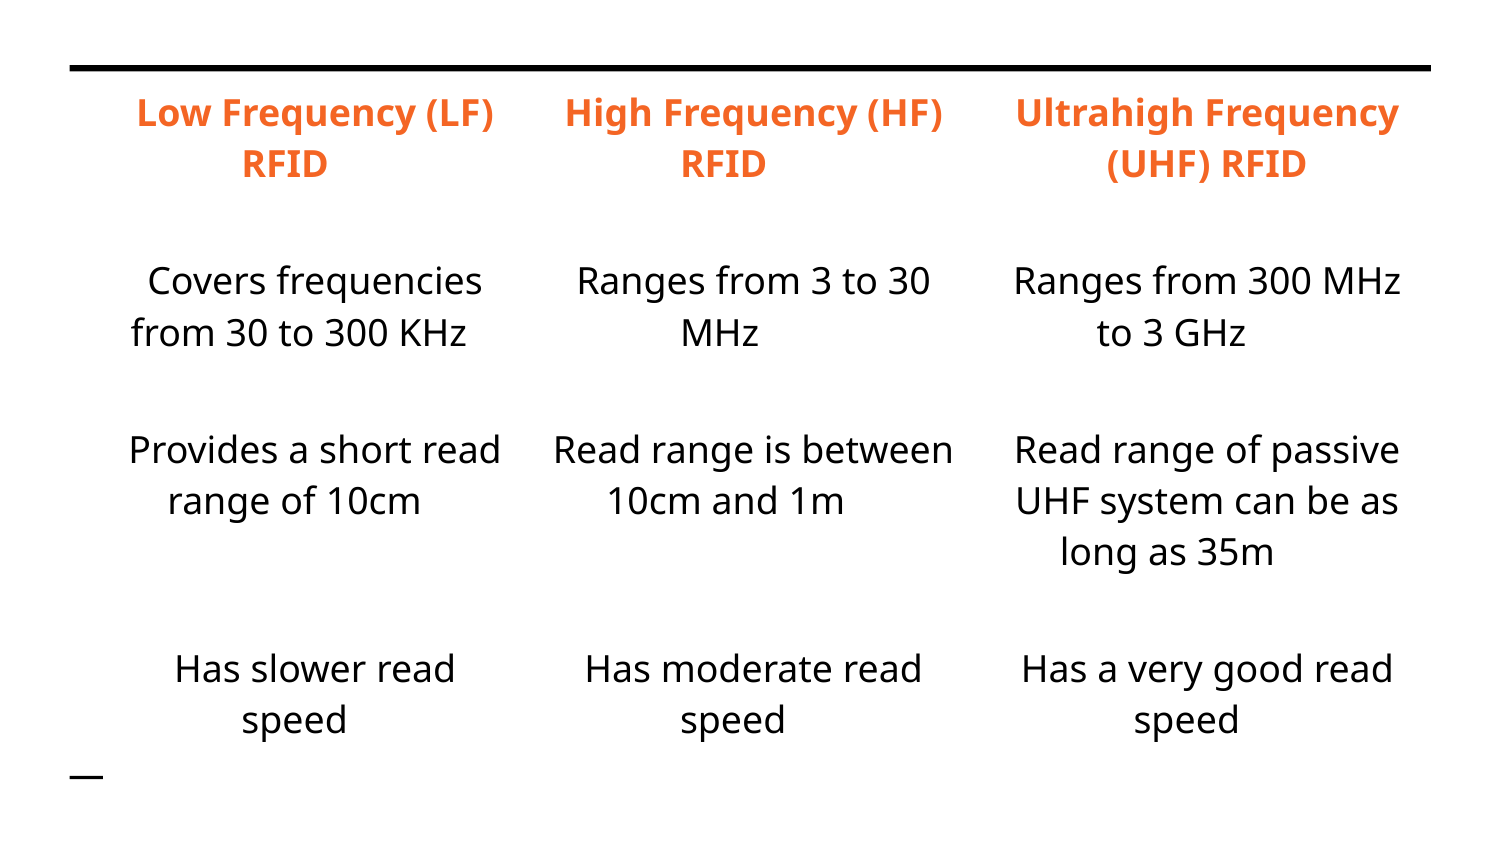

| Low Frequency (LF) RFID | High Frequency (HF) RFID | Ultrahigh Frequency (UHF) RFID |
| --- | --- | --- |
| Covers frequencies from 30 to 300 KHz | Ranges from 3 to 30 MHz | Ranges from 300 MHz to 3 GHz |
| Provides a short read range of 10cm | Read range is between 10cm and 1m | Read range of passive UHF system can be as long as 35m |
| Has slower read speed | Has moderate read speed | Has a very good read speed |